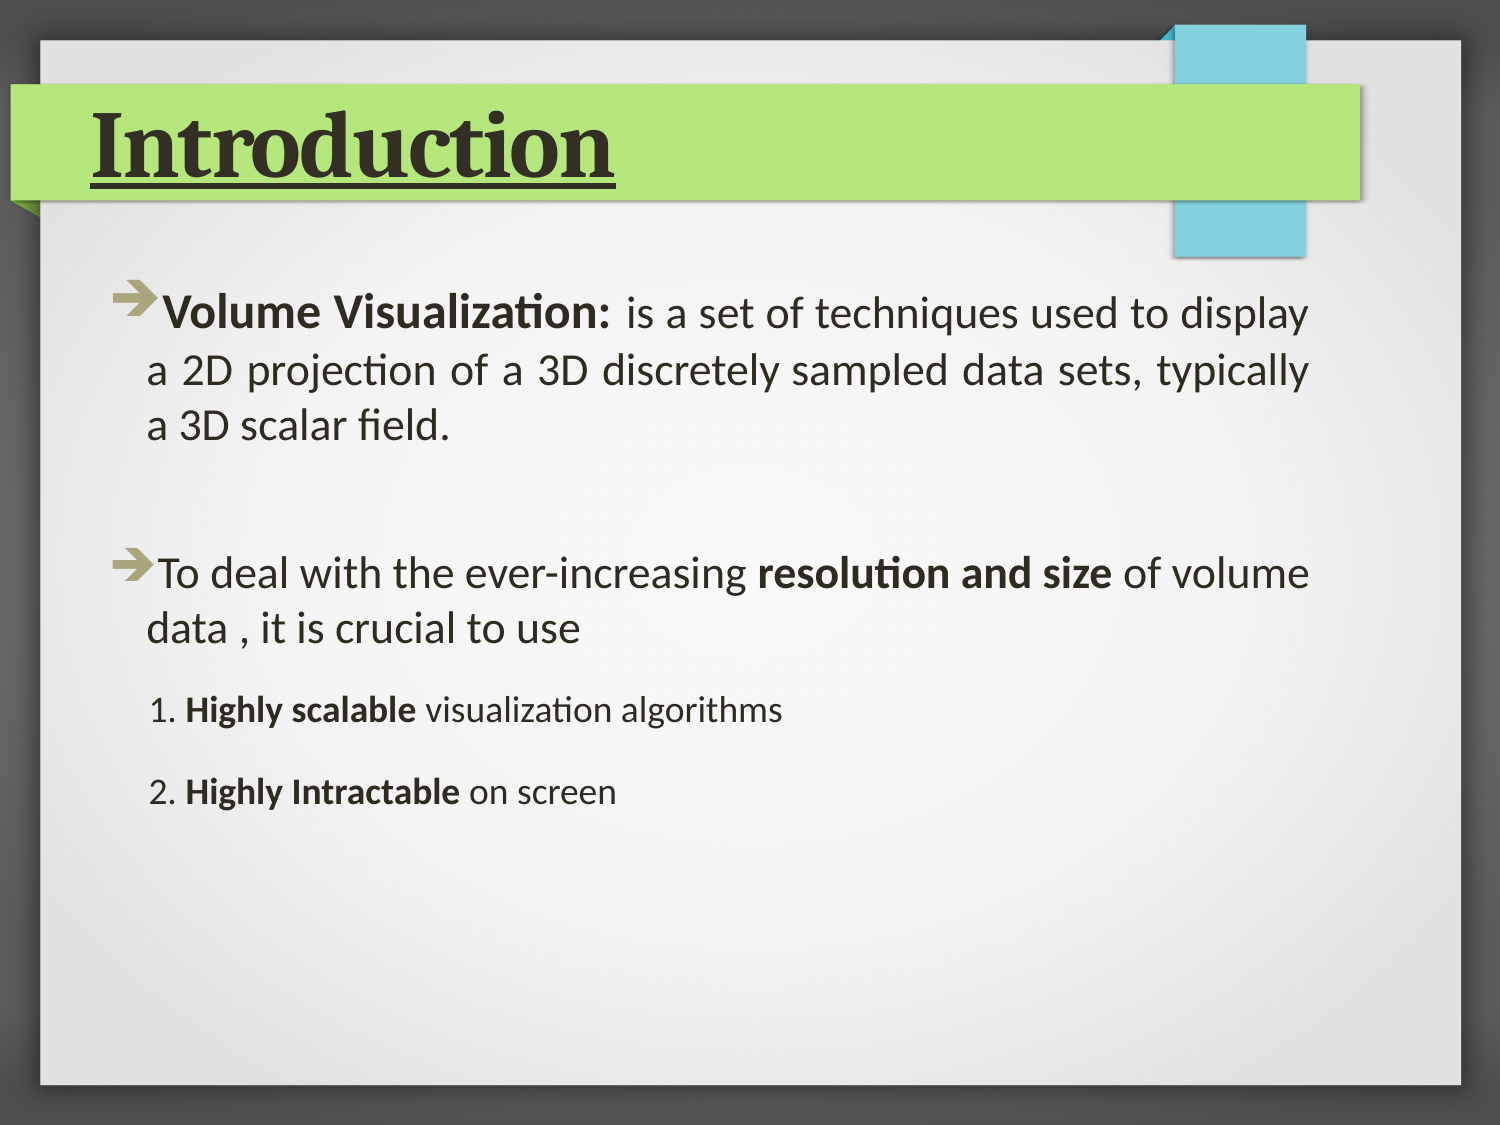

# Introduction
Volume Visualization: is a set of techniques used to display a 2D projection of a 3D discretely sampled data sets, typically a 3D scalar field.
To deal with the ever-increasing resolution and size of volume data , it is crucial to use
 1. Highly scalable visualization algorithms
 2. Highly Intractable on screen